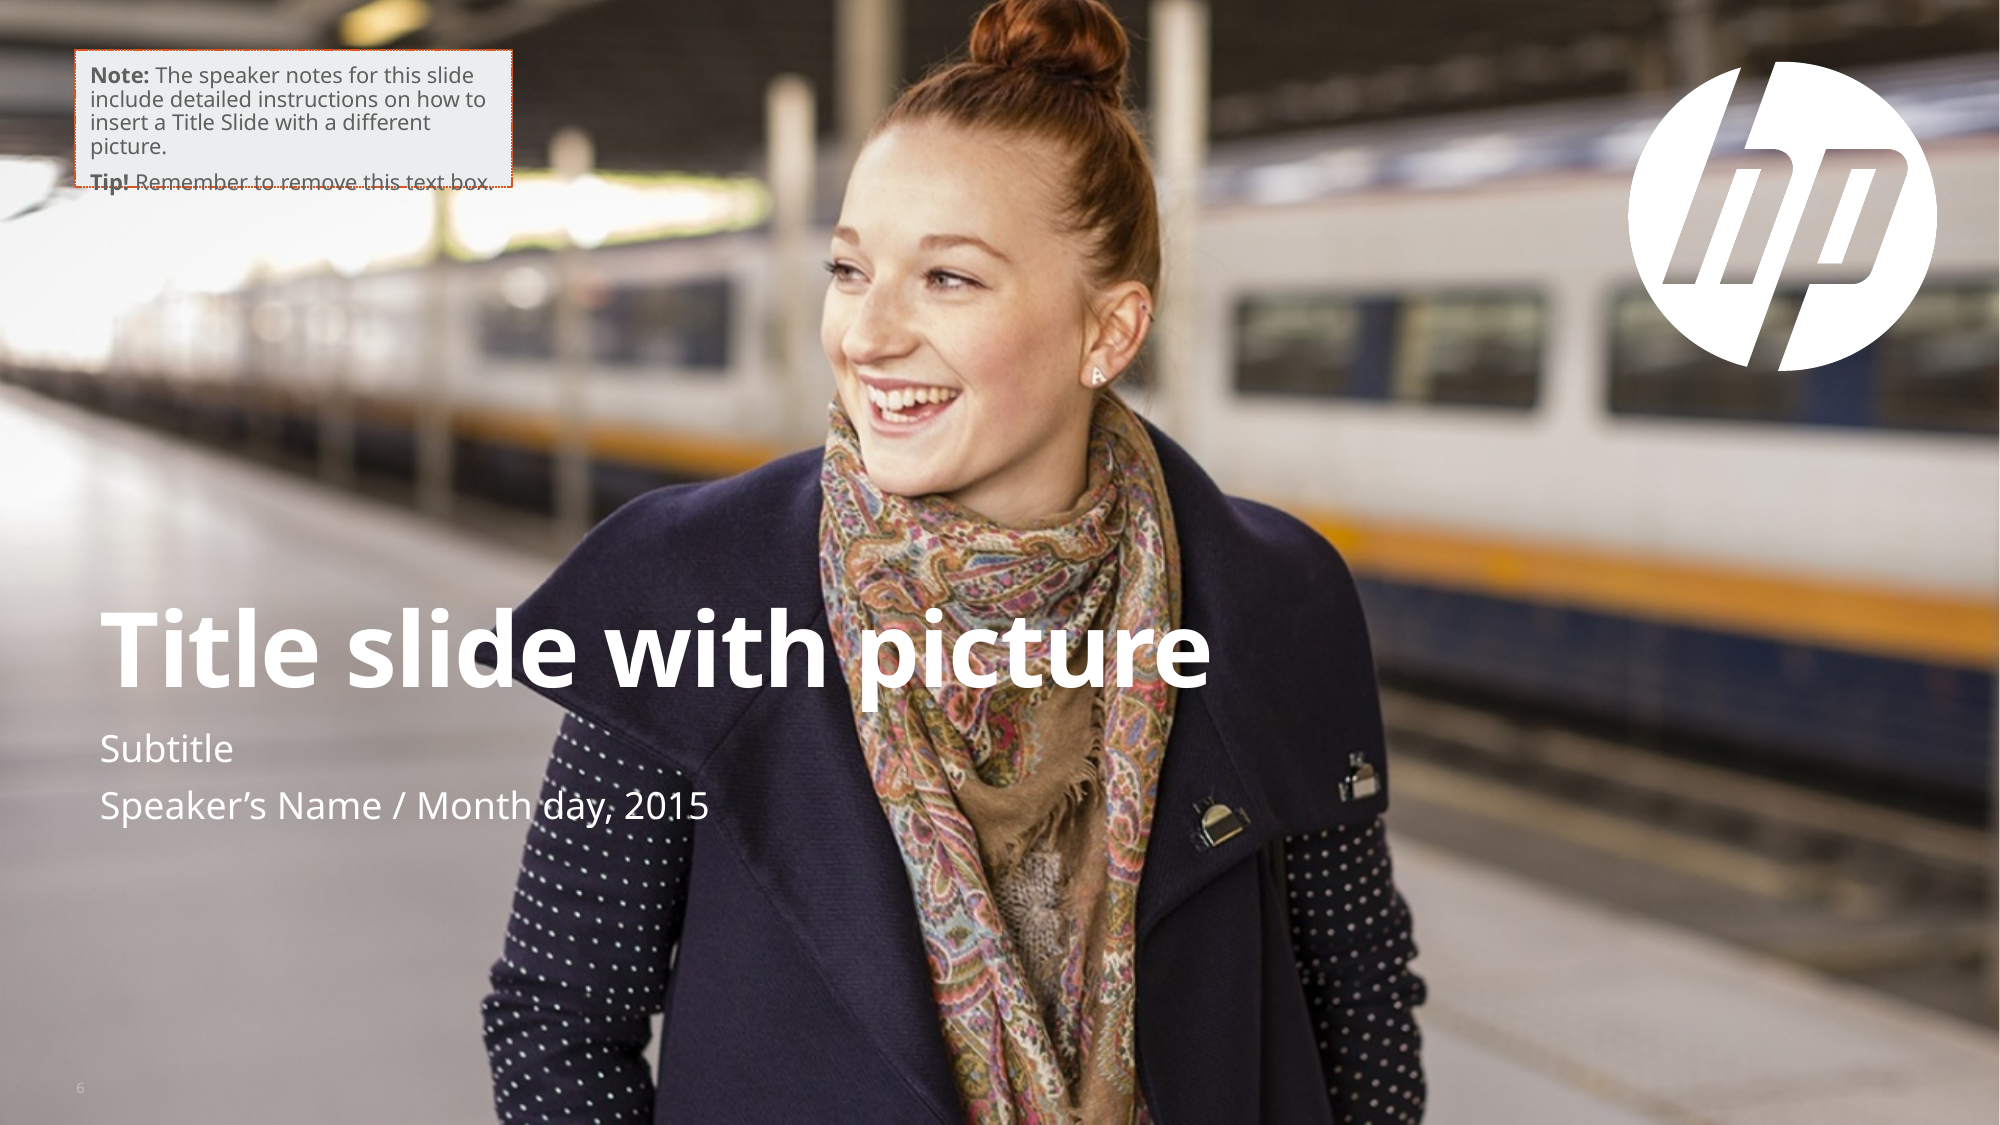

Note: The speaker notes for this slide include detailed instructions on how to insert a Title Slide with a different picture.
Tip! Remember to remove this text box.
# Title slide with picture
Subtitle
Speaker’s Name / Month day, 2015